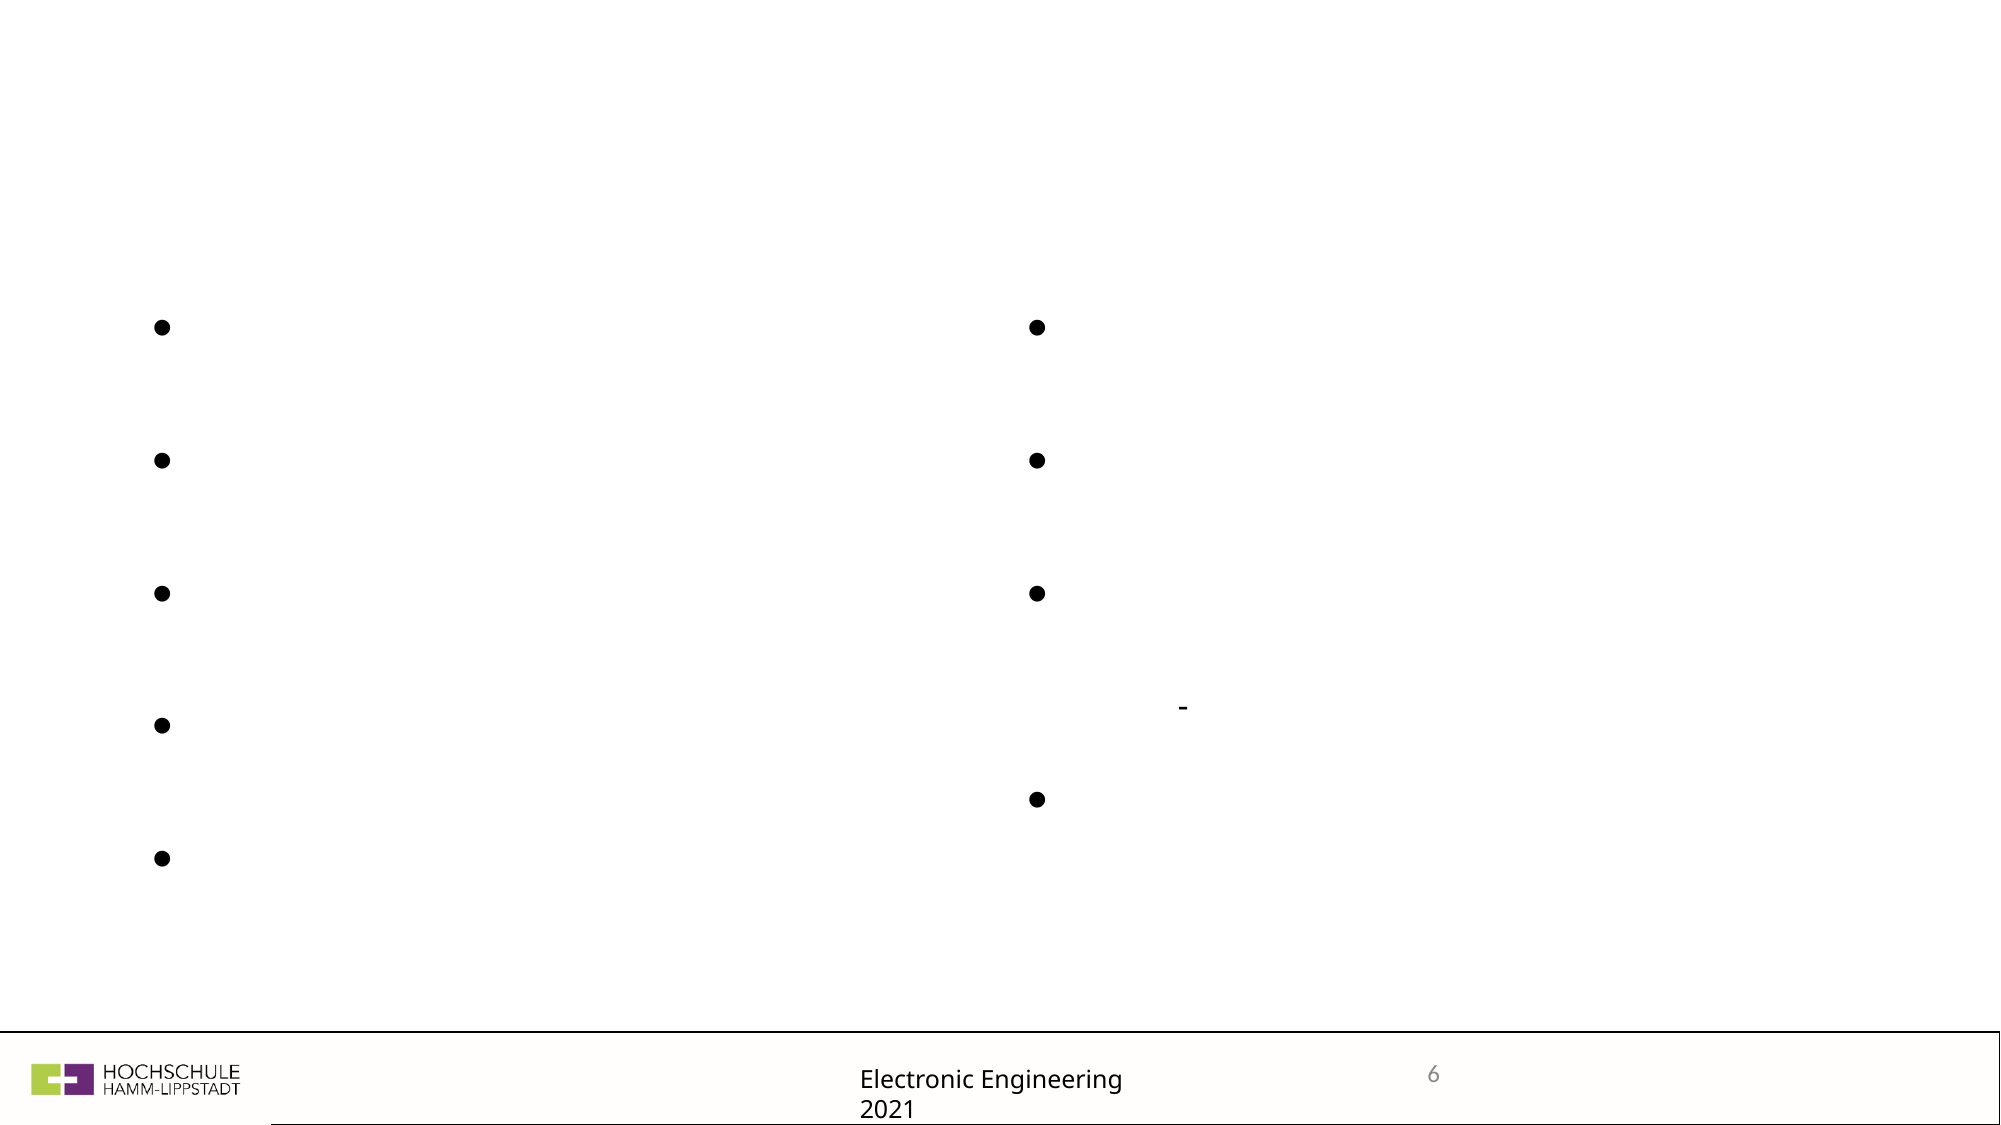

# The Nine Categories
Business Requirements Document (BRD)
Functional Requirements Document (FRD)
Market Requirements Document (MRD)
Product Requirements Document (PRD)
User Interface Requirements Document (UIRD)
Technical Requirements Document (TRD)
 Quality Requirements Document (QRD)
Software Requirements Specification (SRS)
Sentiment of a Software Requirements Specification Document
Customer Requirements Document (CRD; or basically PRD+)
Electronic Engineering 2021